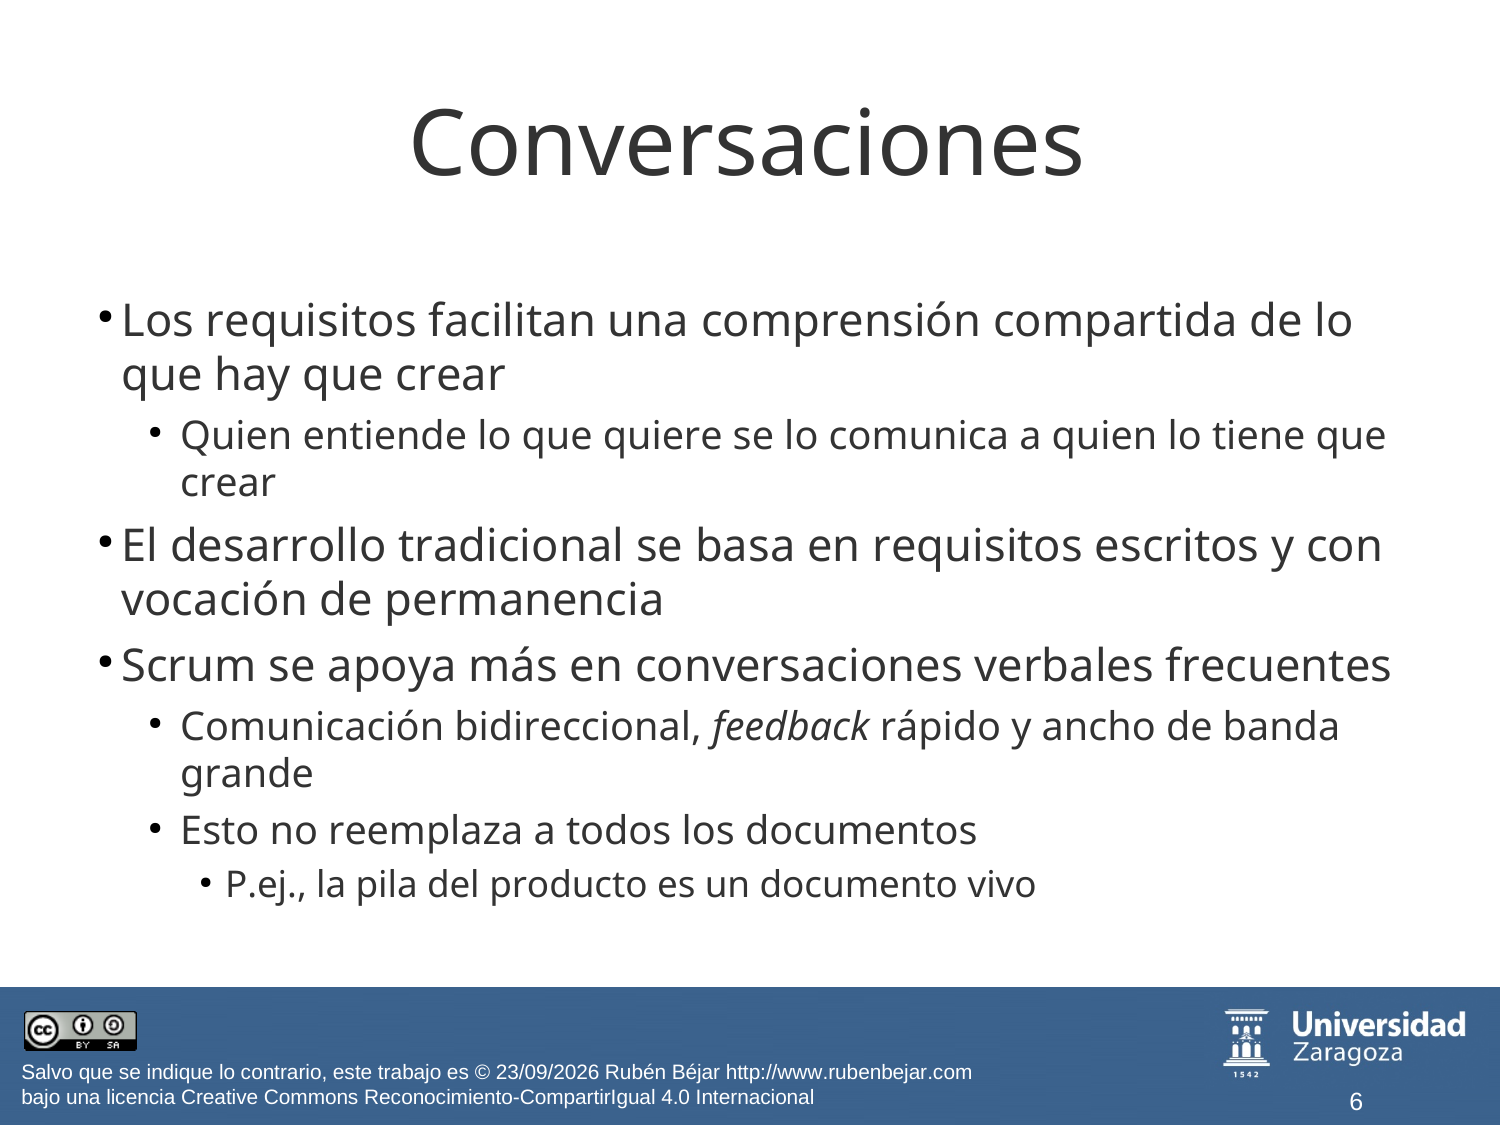

# Conversaciones
Los requisitos facilitan una comprensión compartida de lo que hay que crear
Quien entiende lo que quiere se lo comunica a quien lo tiene que crear
El desarrollo tradicional se basa en requisitos escritos y con vocación de permanencia
Scrum se apoya más en conversaciones verbales frecuentes
Comunicación bidireccional, feedback rápido y ancho de banda grande
Esto no reemplaza a todos los documentos
P.ej., la pila del producto es un documento vivo